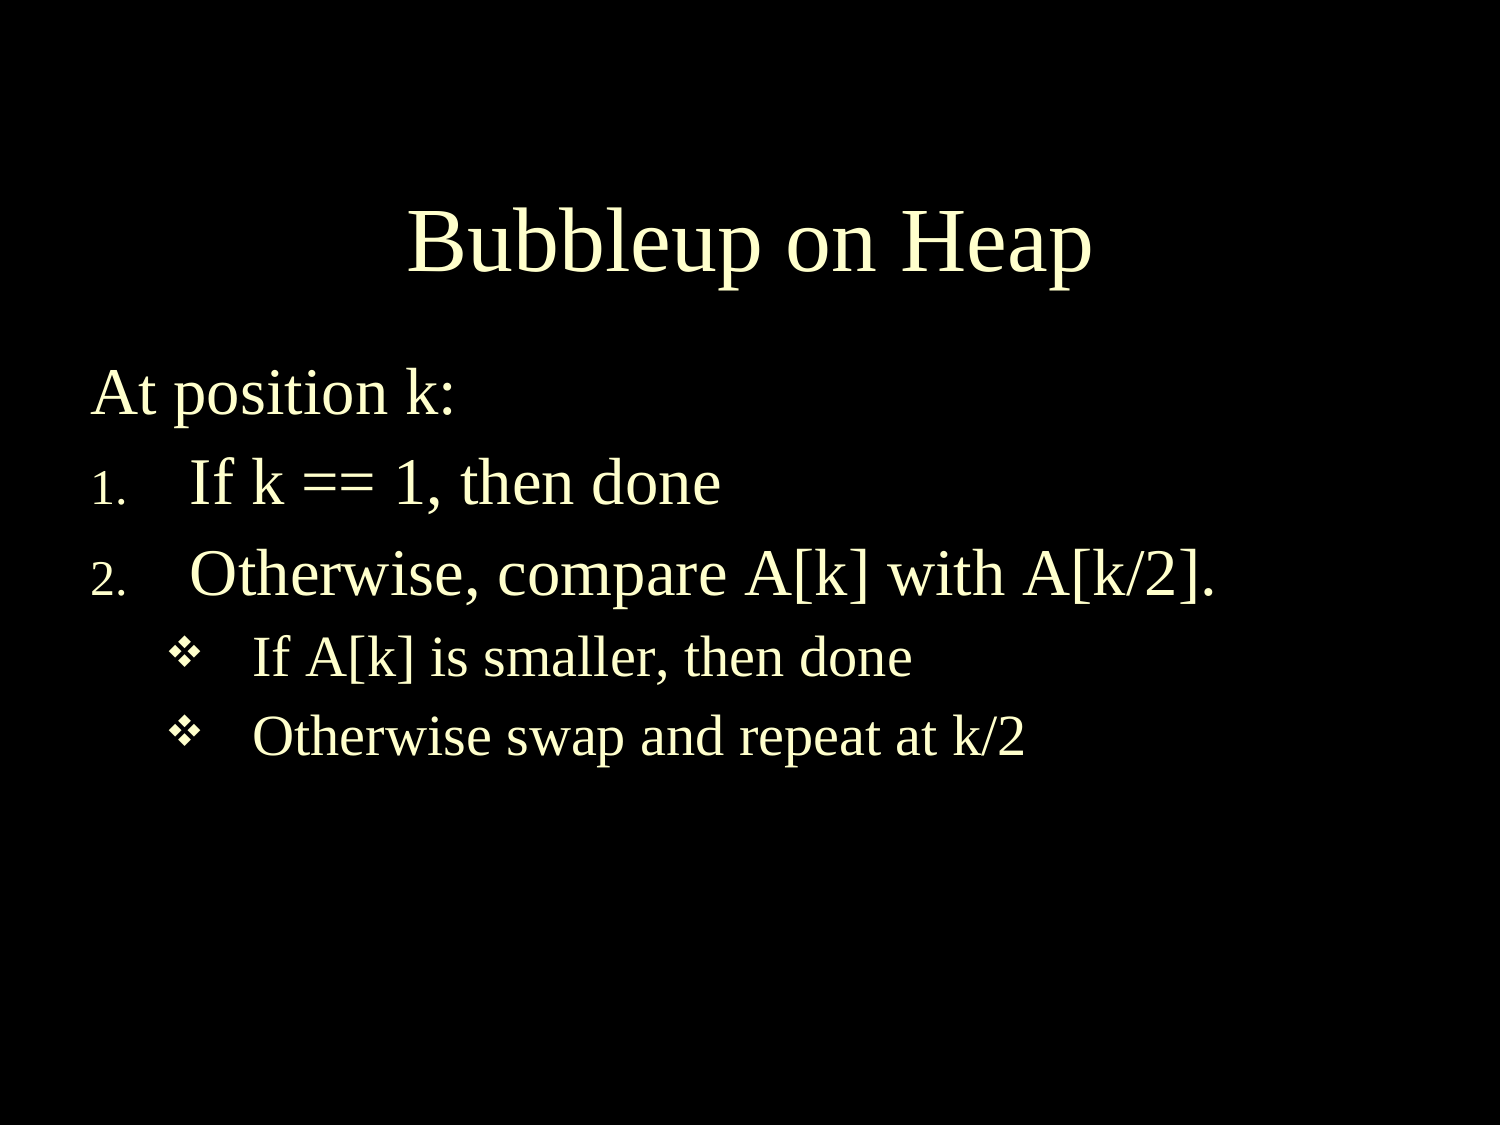

# Bubbleup on Heap
At position k:
If k == 1, then done
Otherwise, compare A[k] with A[k/2].
If A[k] is smaller, then done
Otherwise swap and repeat at k/2